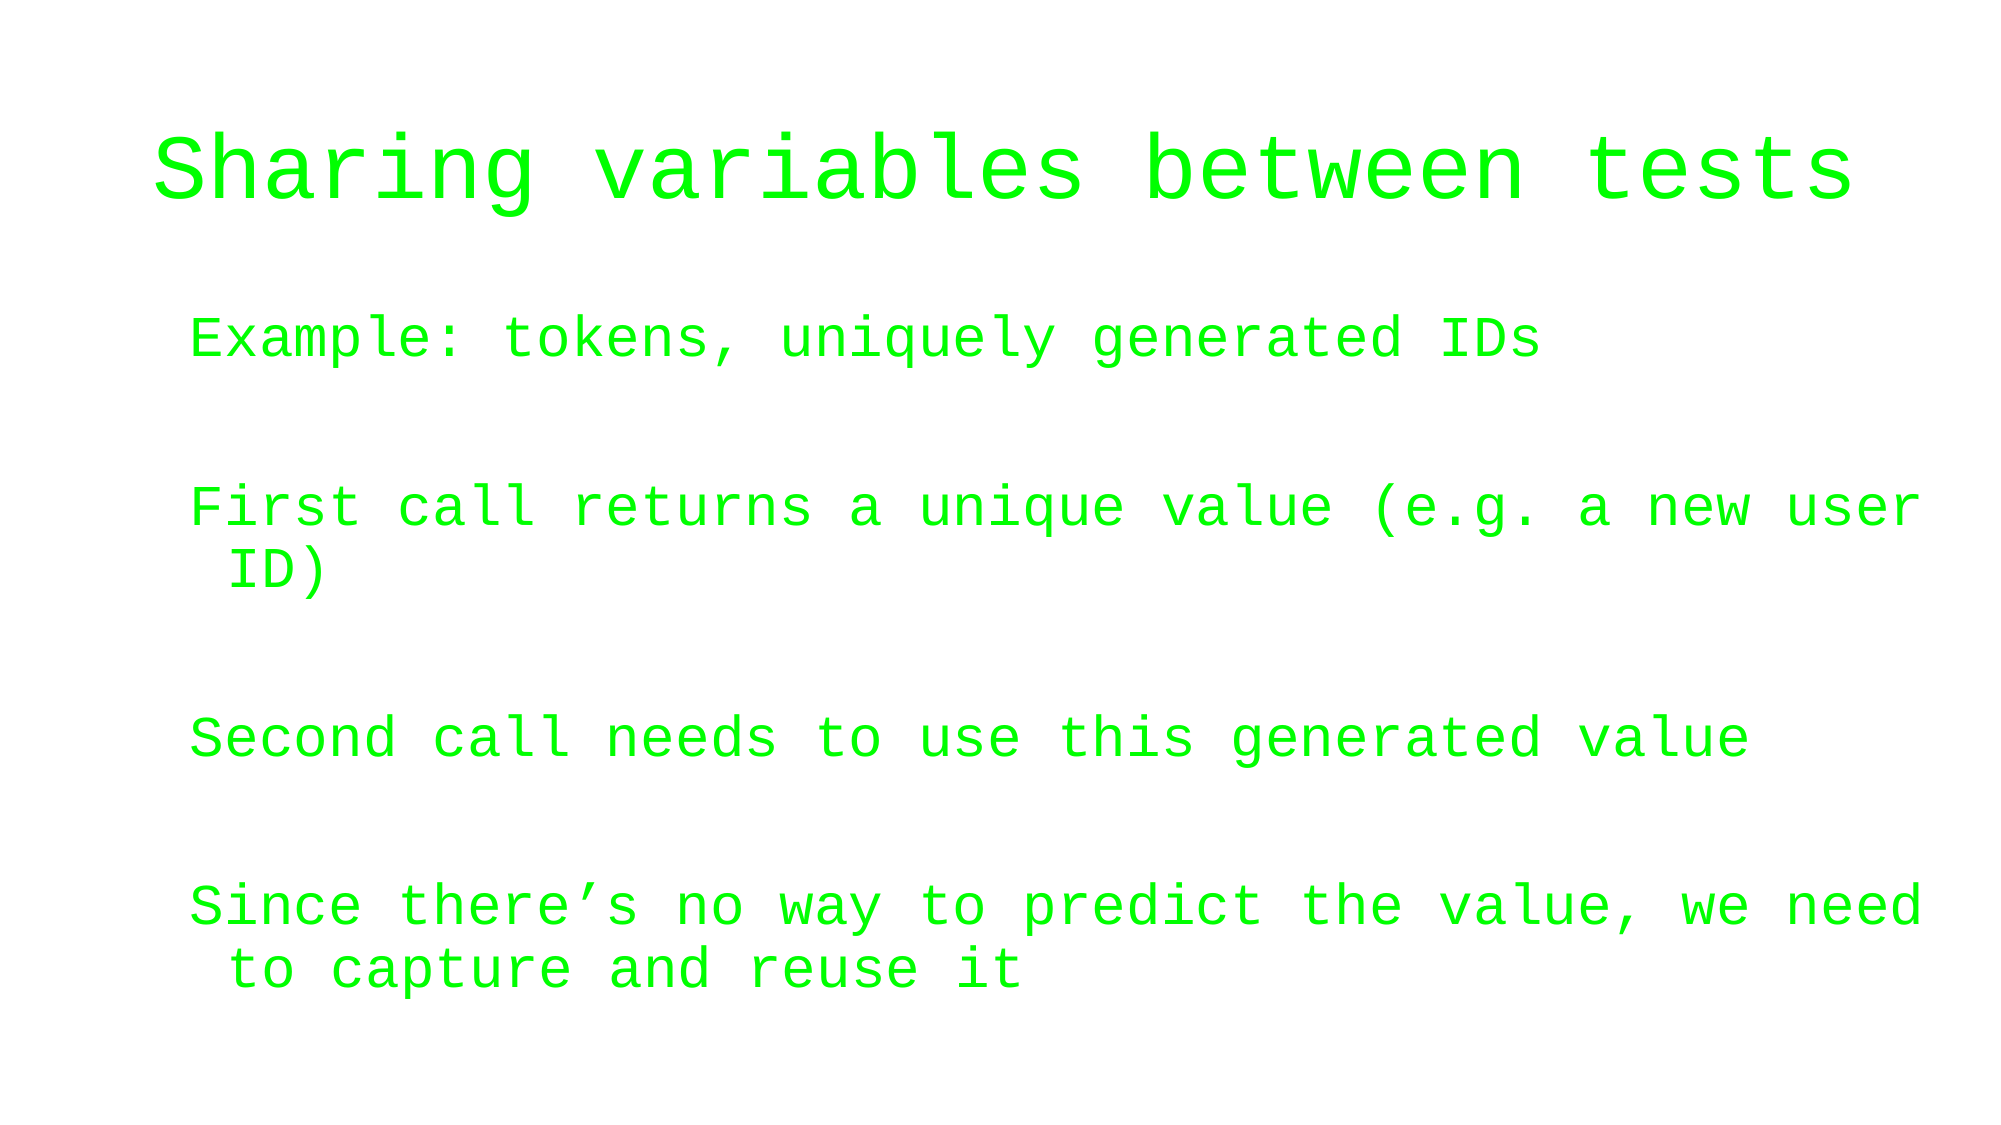

# Sharing variables between tests
Example: tokens, uniquely generated IDs
First call returns a unique value (e.g. a new user ID)
Second call needs to use this generated value
Since there’s no way to predict the value, we need to capture and reuse it